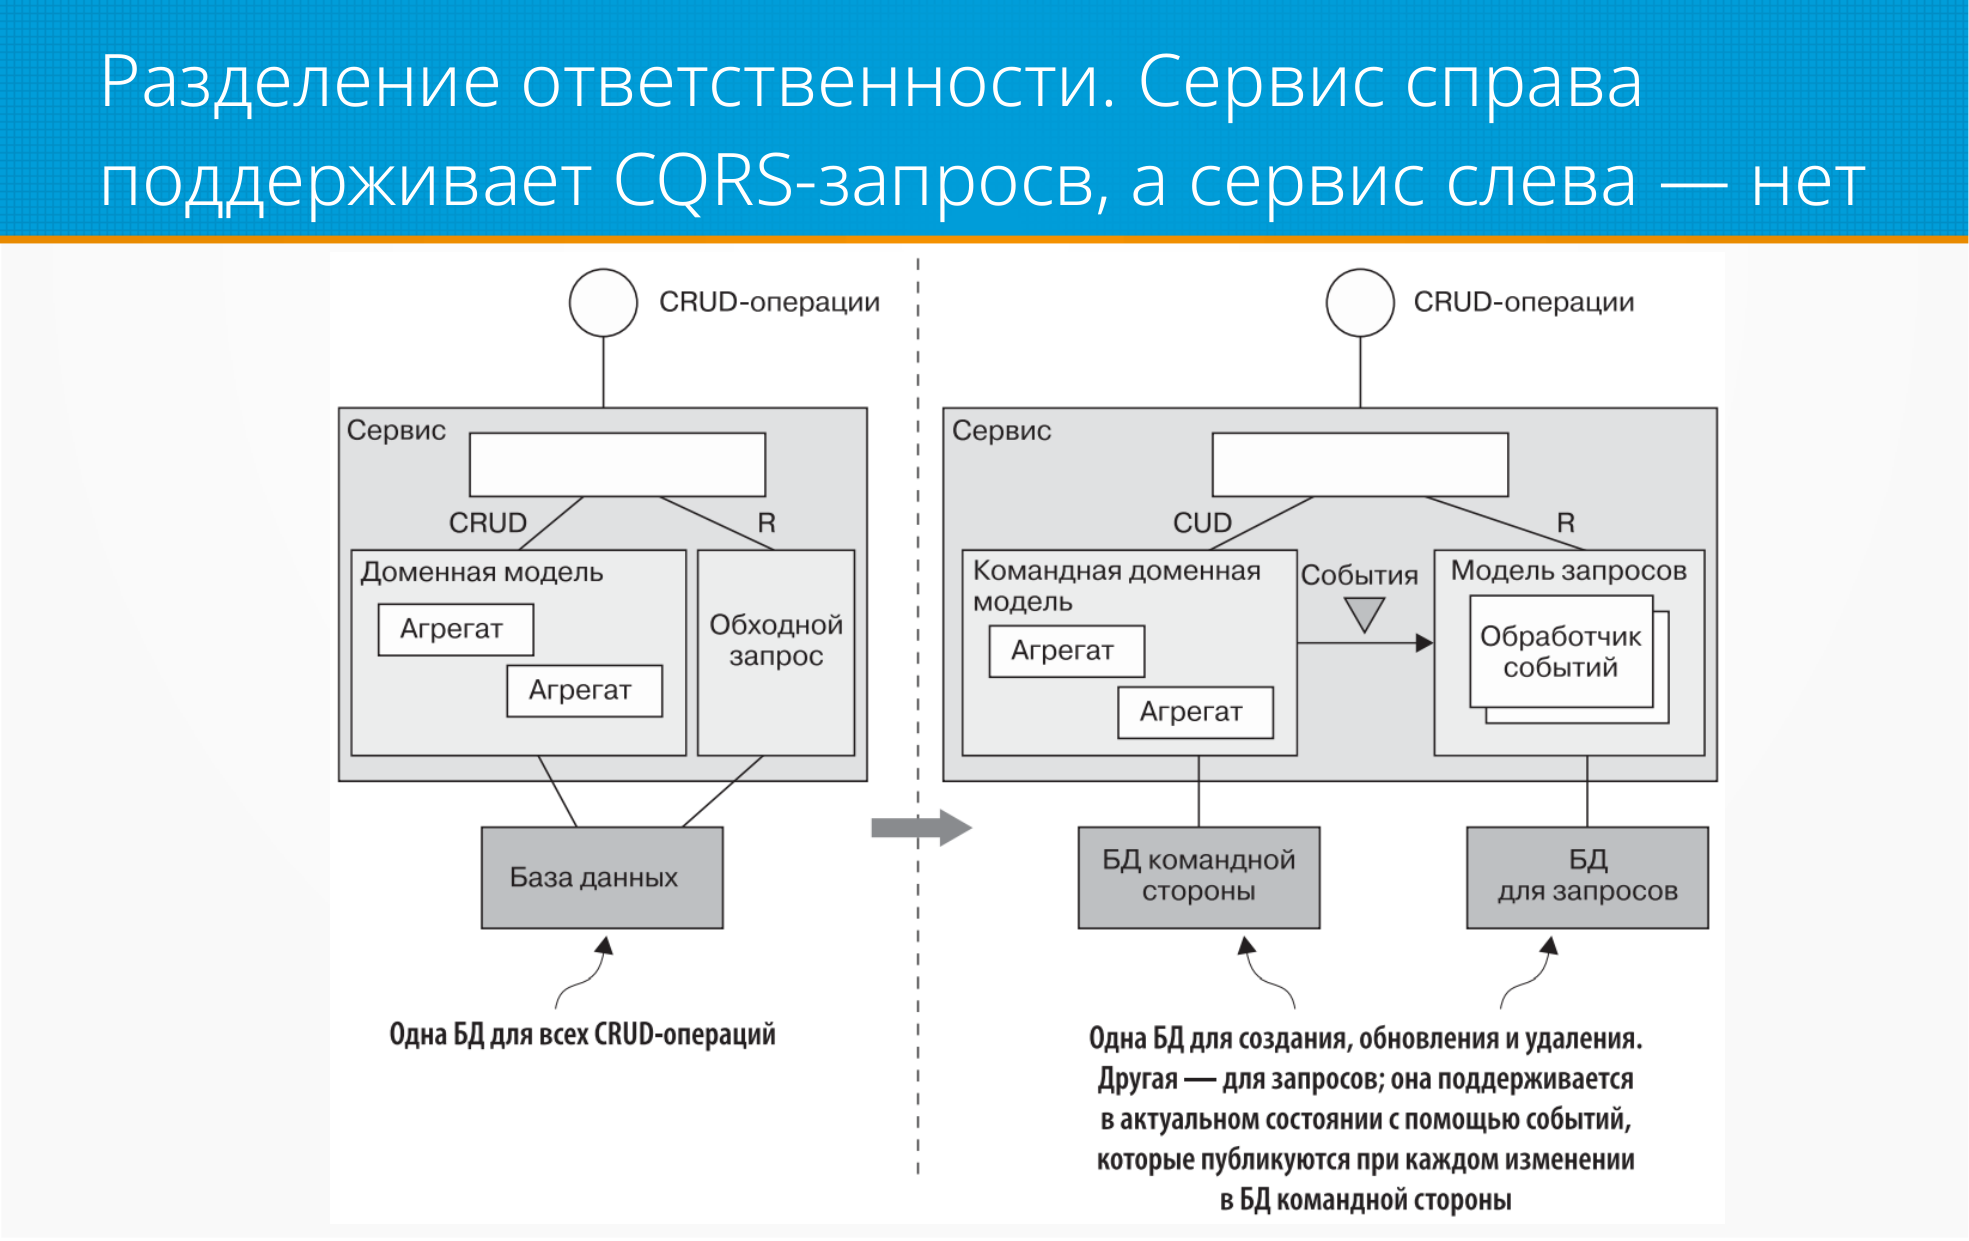

# Разделение ответственности. Сервис справа поддерживает CQRS-запросв, а сервис слева — нет